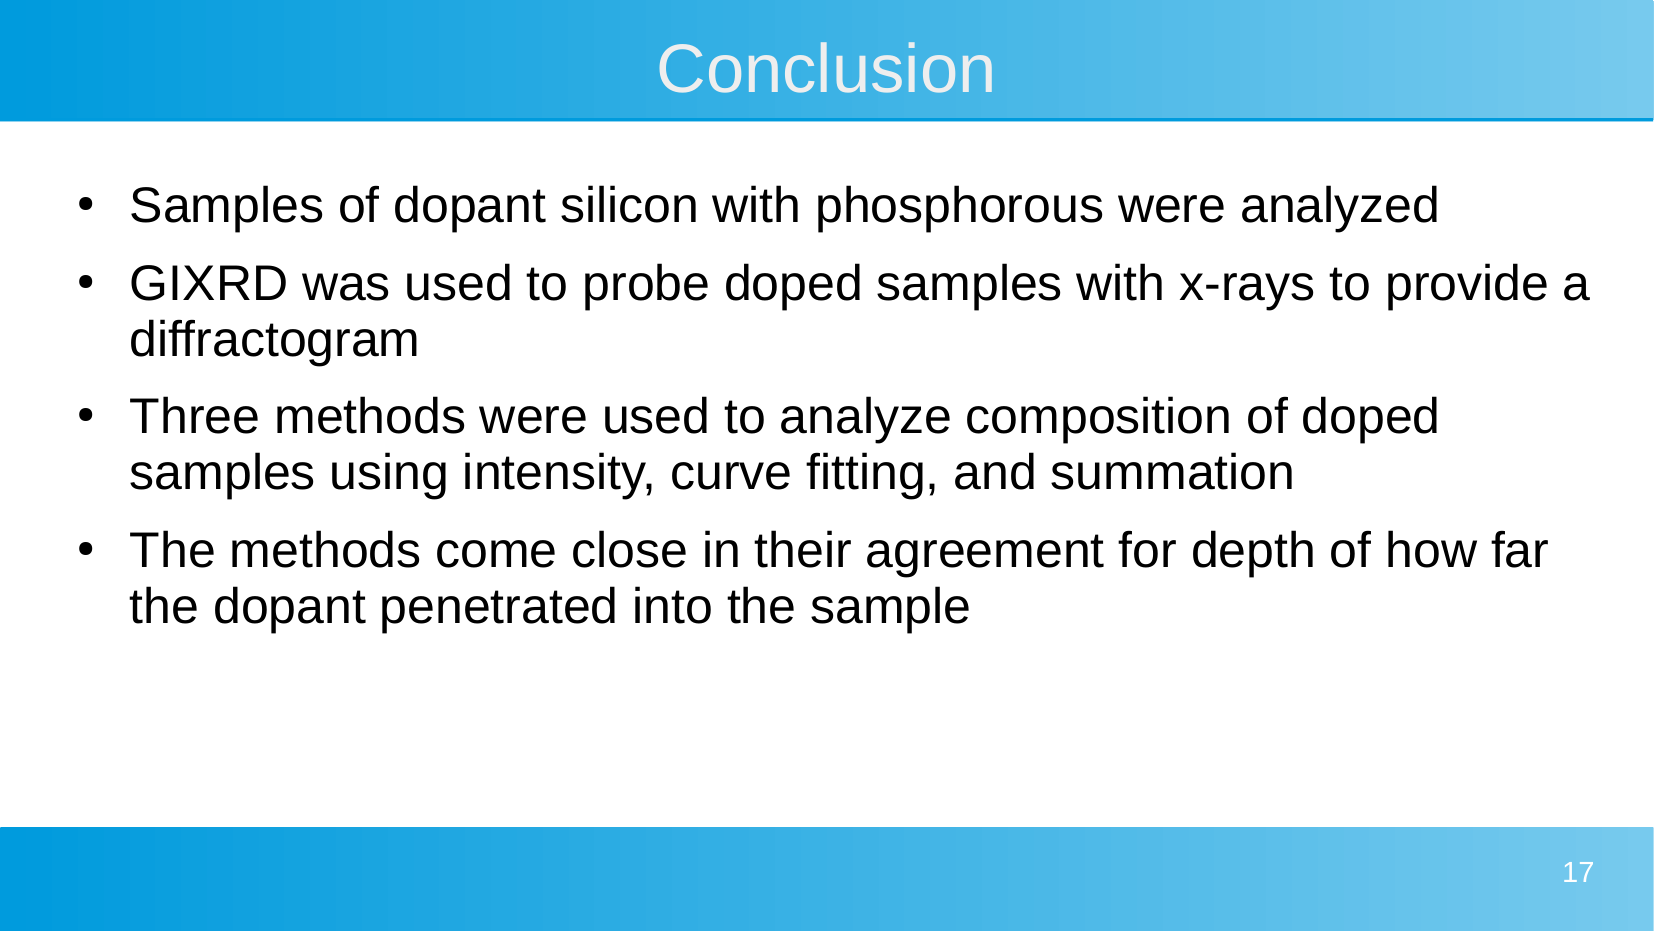

# Conclusion
Samples of dopant silicon with phosphorous were analyzed
GIXRD was used to probe doped samples with x-rays to provide a diffractogram
Three methods were used to analyze composition of doped samples using intensity, curve fitting, and summation
The methods come close in their agreement for depth of how far the dopant penetrated into the sample
17